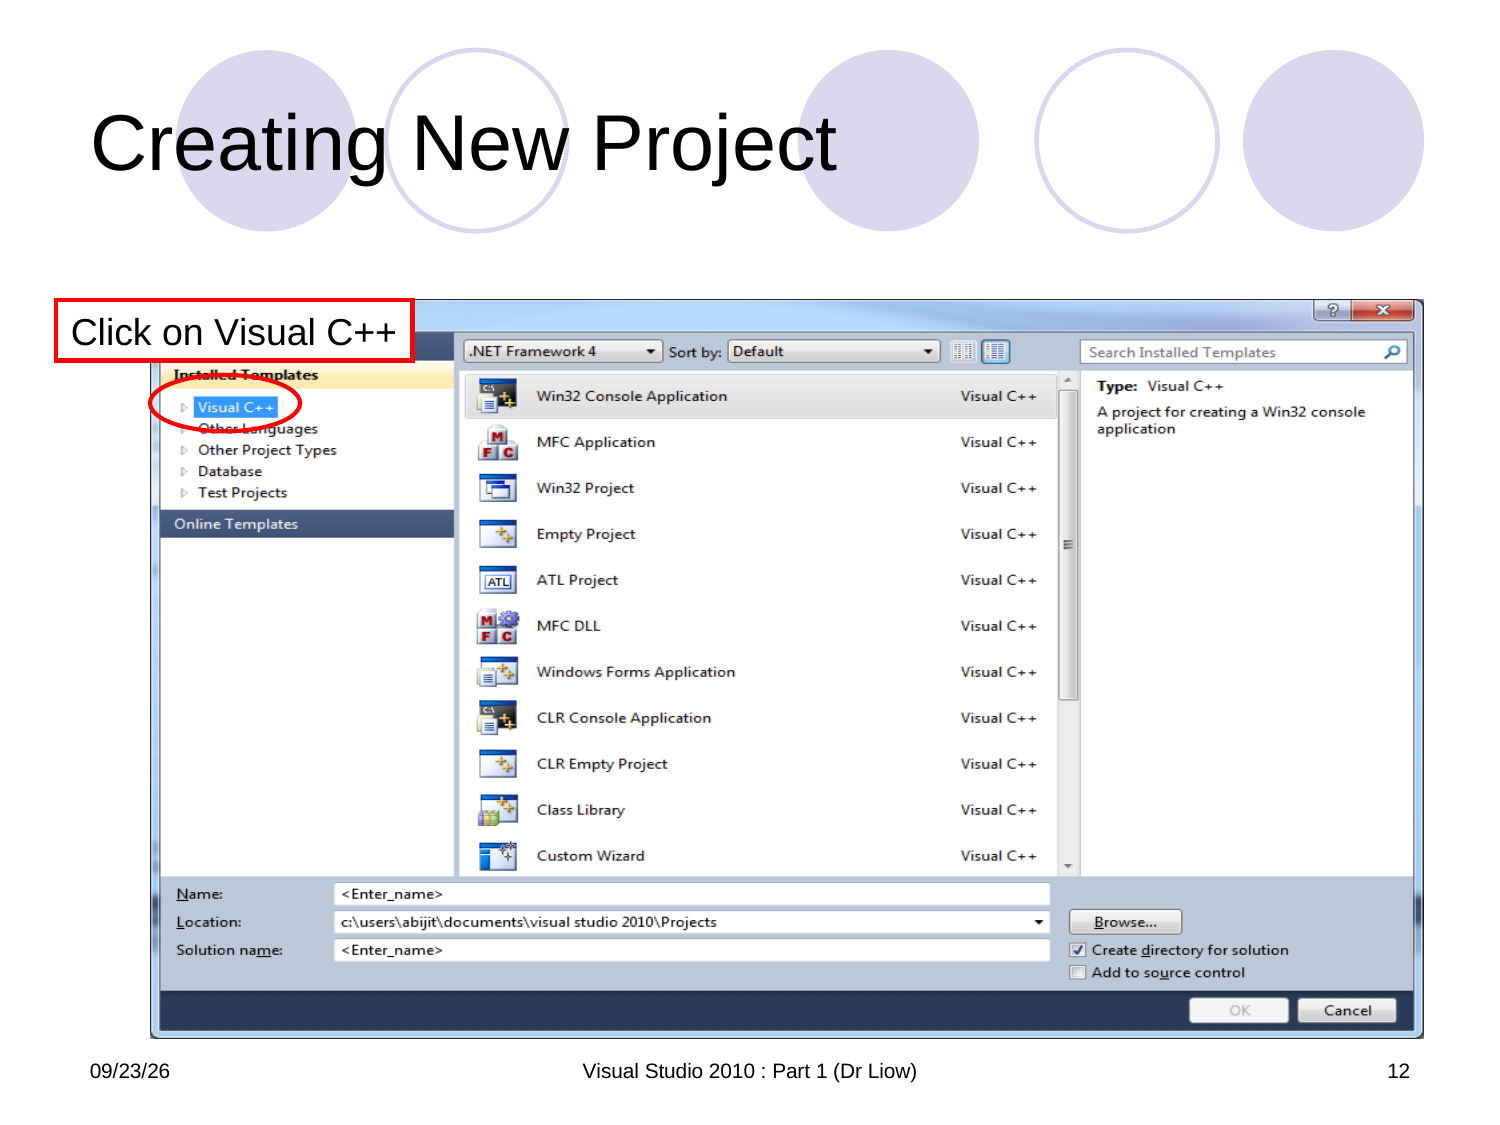

# Creating New Project
Click on Visual C++
Visual Studio 2010 : Part 1 (Dr Liow)